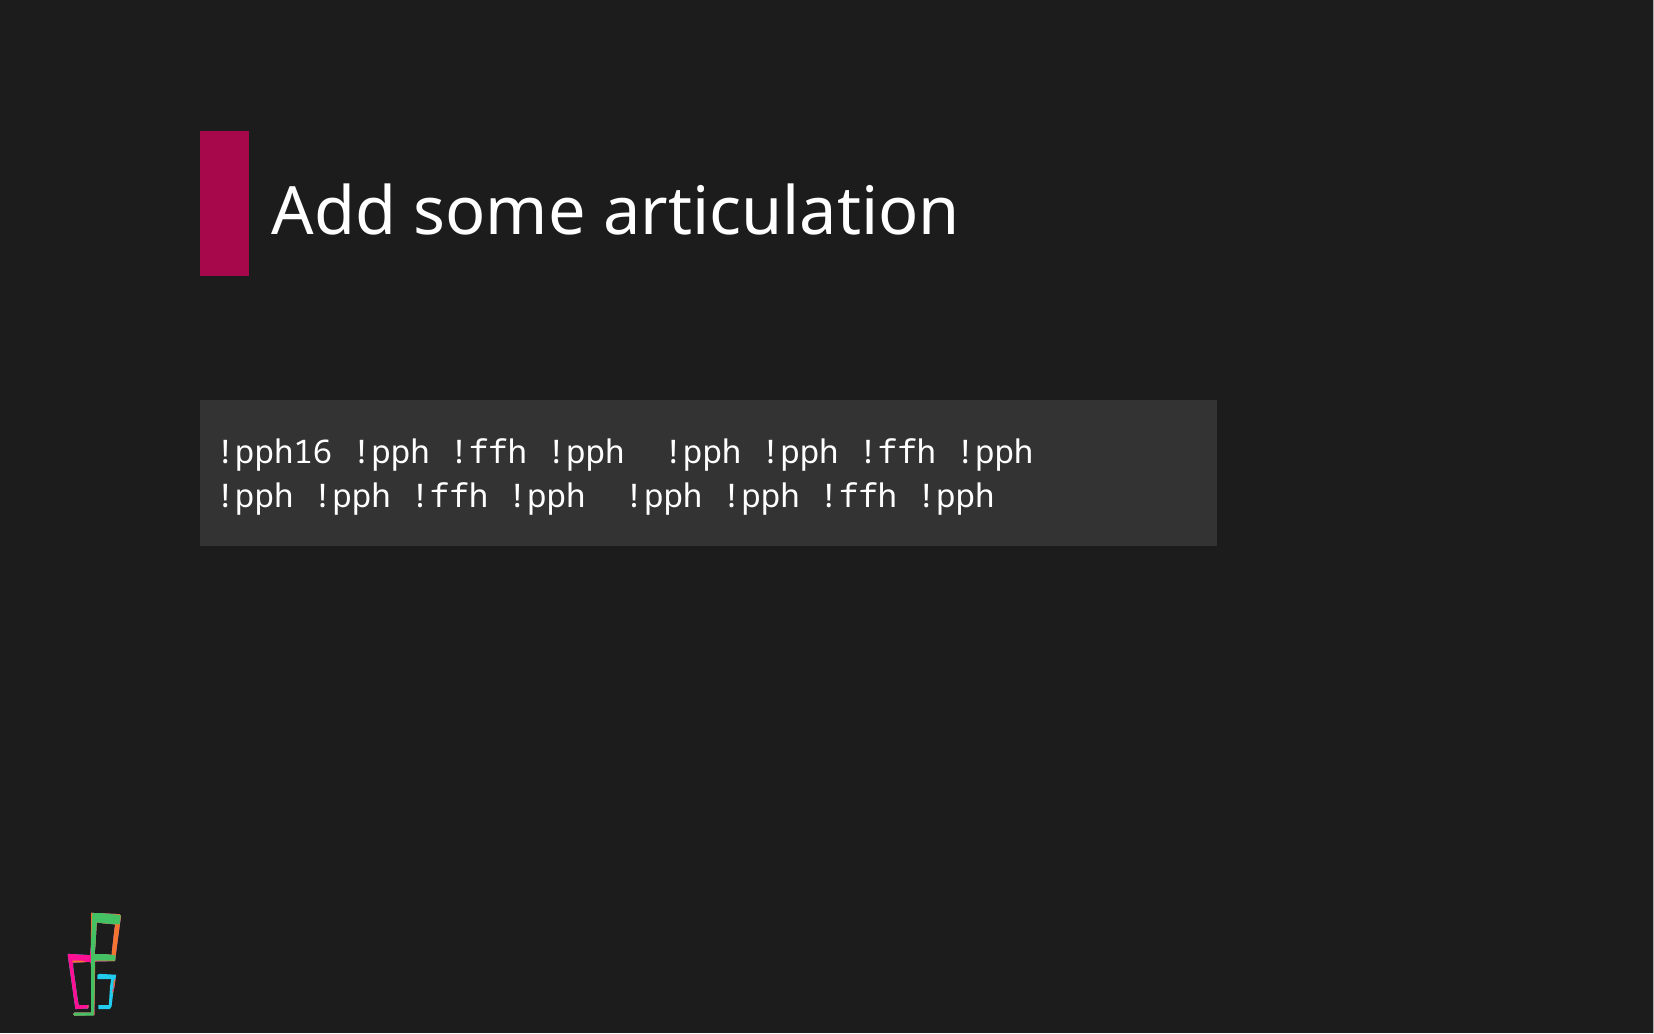

# Add some articulation
!pph16 !pph !ffh !pph !pph !pph !ffh !pph
!pph !pph !ffh !pph !pph !pph !ffh !pph